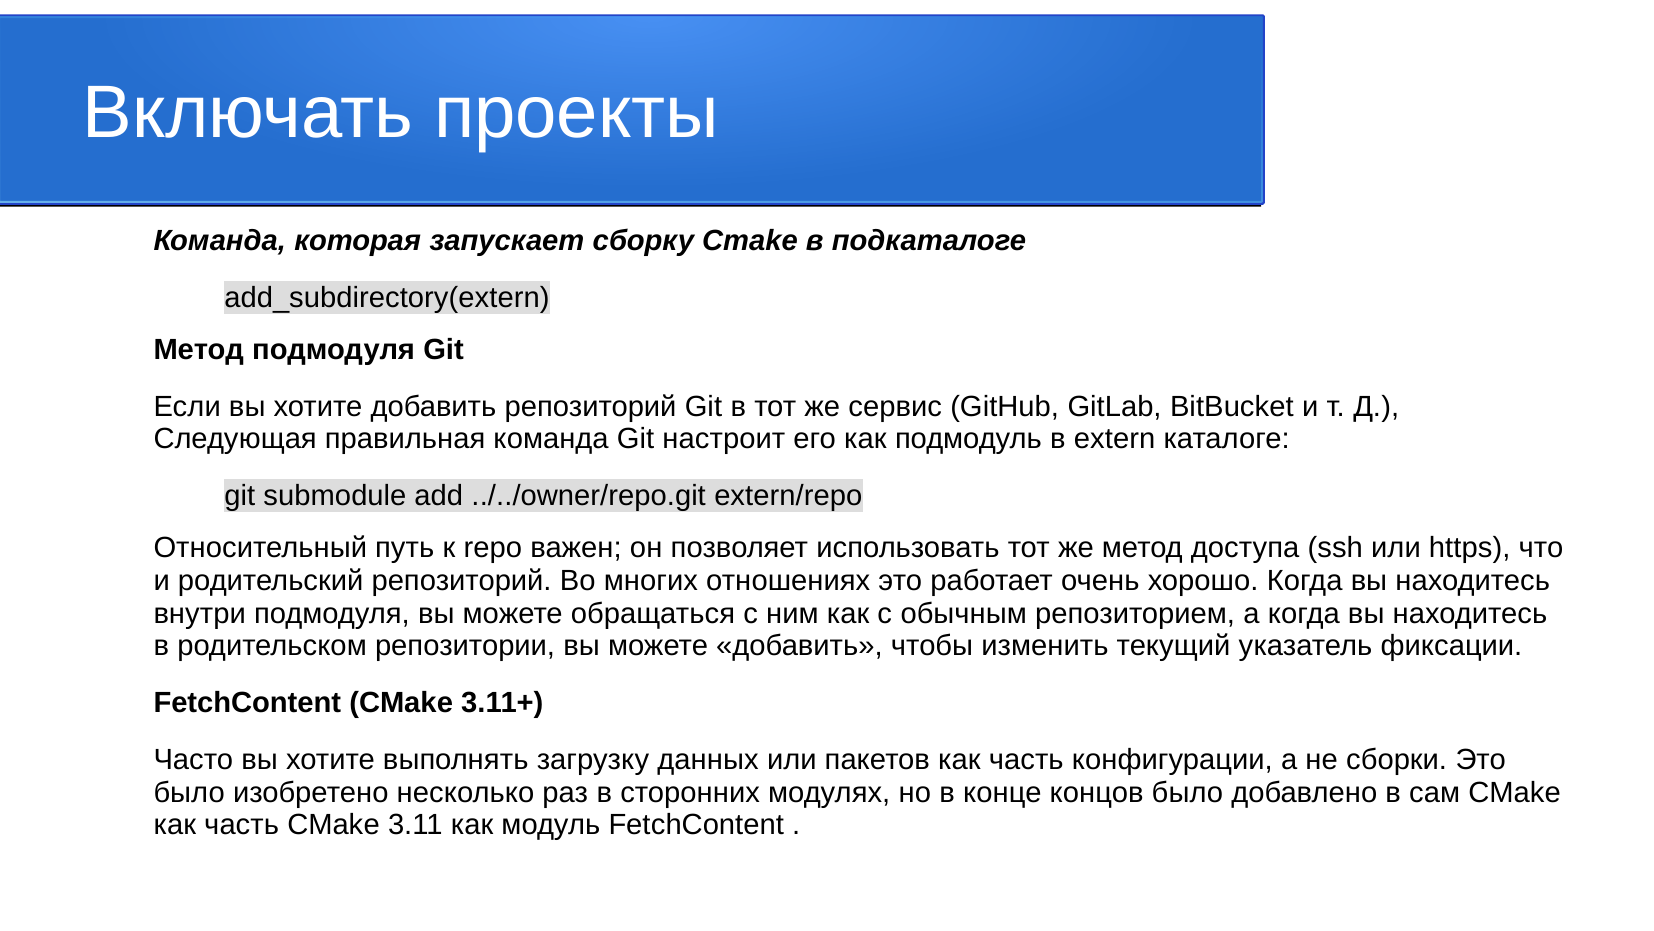

# Включать проекты
Команда, которая запускает сборку Cmake в подкаталоге
add_subdirectory(extern)
Метод подмодуля Git
Если вы хотите добавить репозиторий Git в тот же сервис (GitHub, GitLab, BitBucket и т. Д.), Следующая правильная команда Git настроит его как подмодуль в extern каталоге:
git submodule add ../../owner/repo.git extern/repo
Относительный путь к repo важен; он позволяет использовать тот же метод доступа (ssh или https), что и родительский репозиторий. Во многих отношениях это работает очень хорошо. Когда вы находитесь внутри подмодуля, вы можете обращаться с ним как с обычным репозиторием, а когда вы находитесь в родительском репозитории, вы можете «добавить», чтобы изменить текущий указатель фиксации.
FetchContent (CMake 3.11+)
Часто вы хотите выполнять загрузку данных или пакетов как часть конфигурации, а не сборки. Это было изобретено несколько раз в сторонних модулях, но в конце концов было добавлено в сам CMake как часть CMake 3.11 как модуль FetchContent .